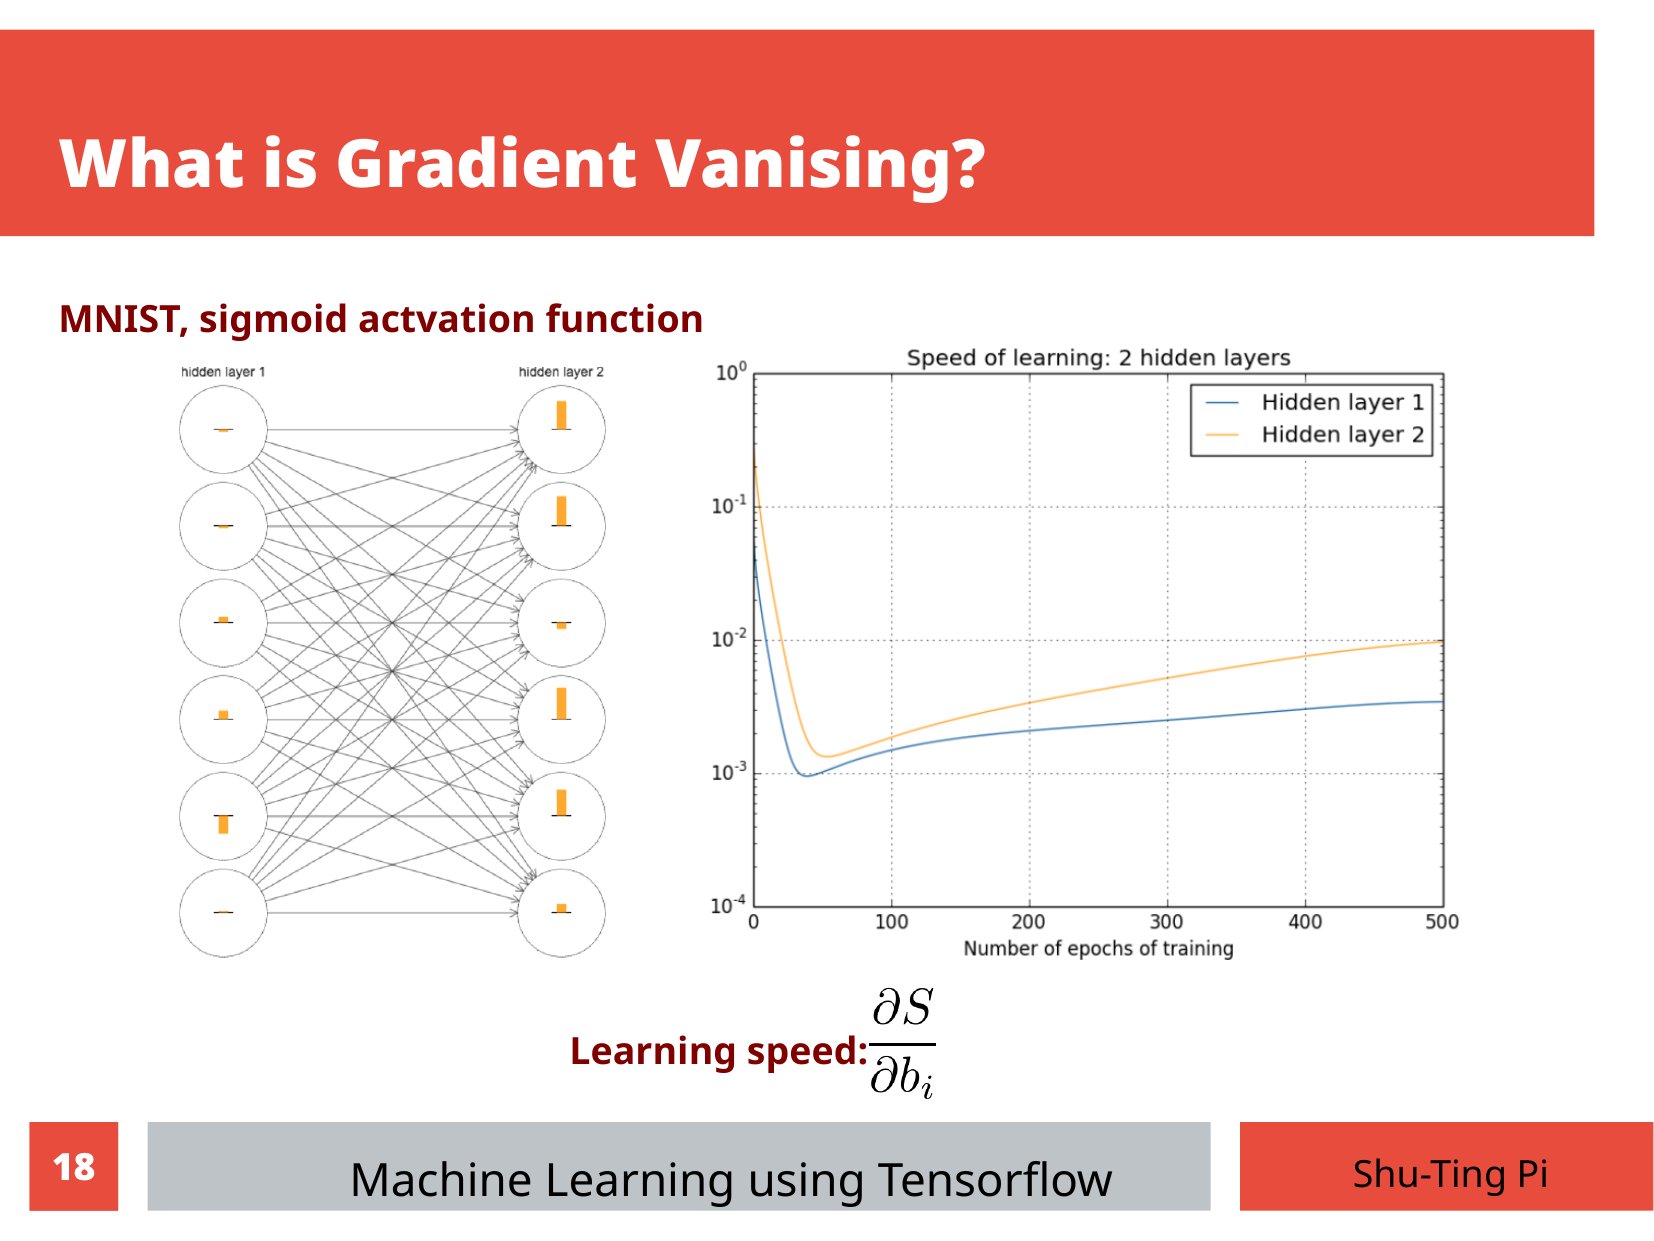

# What is Gradient Vanising?
MNIST, sigmoid actvation function
Learning speed:
18
Machine Learning using Tensorflow
Shu-Ting Pi